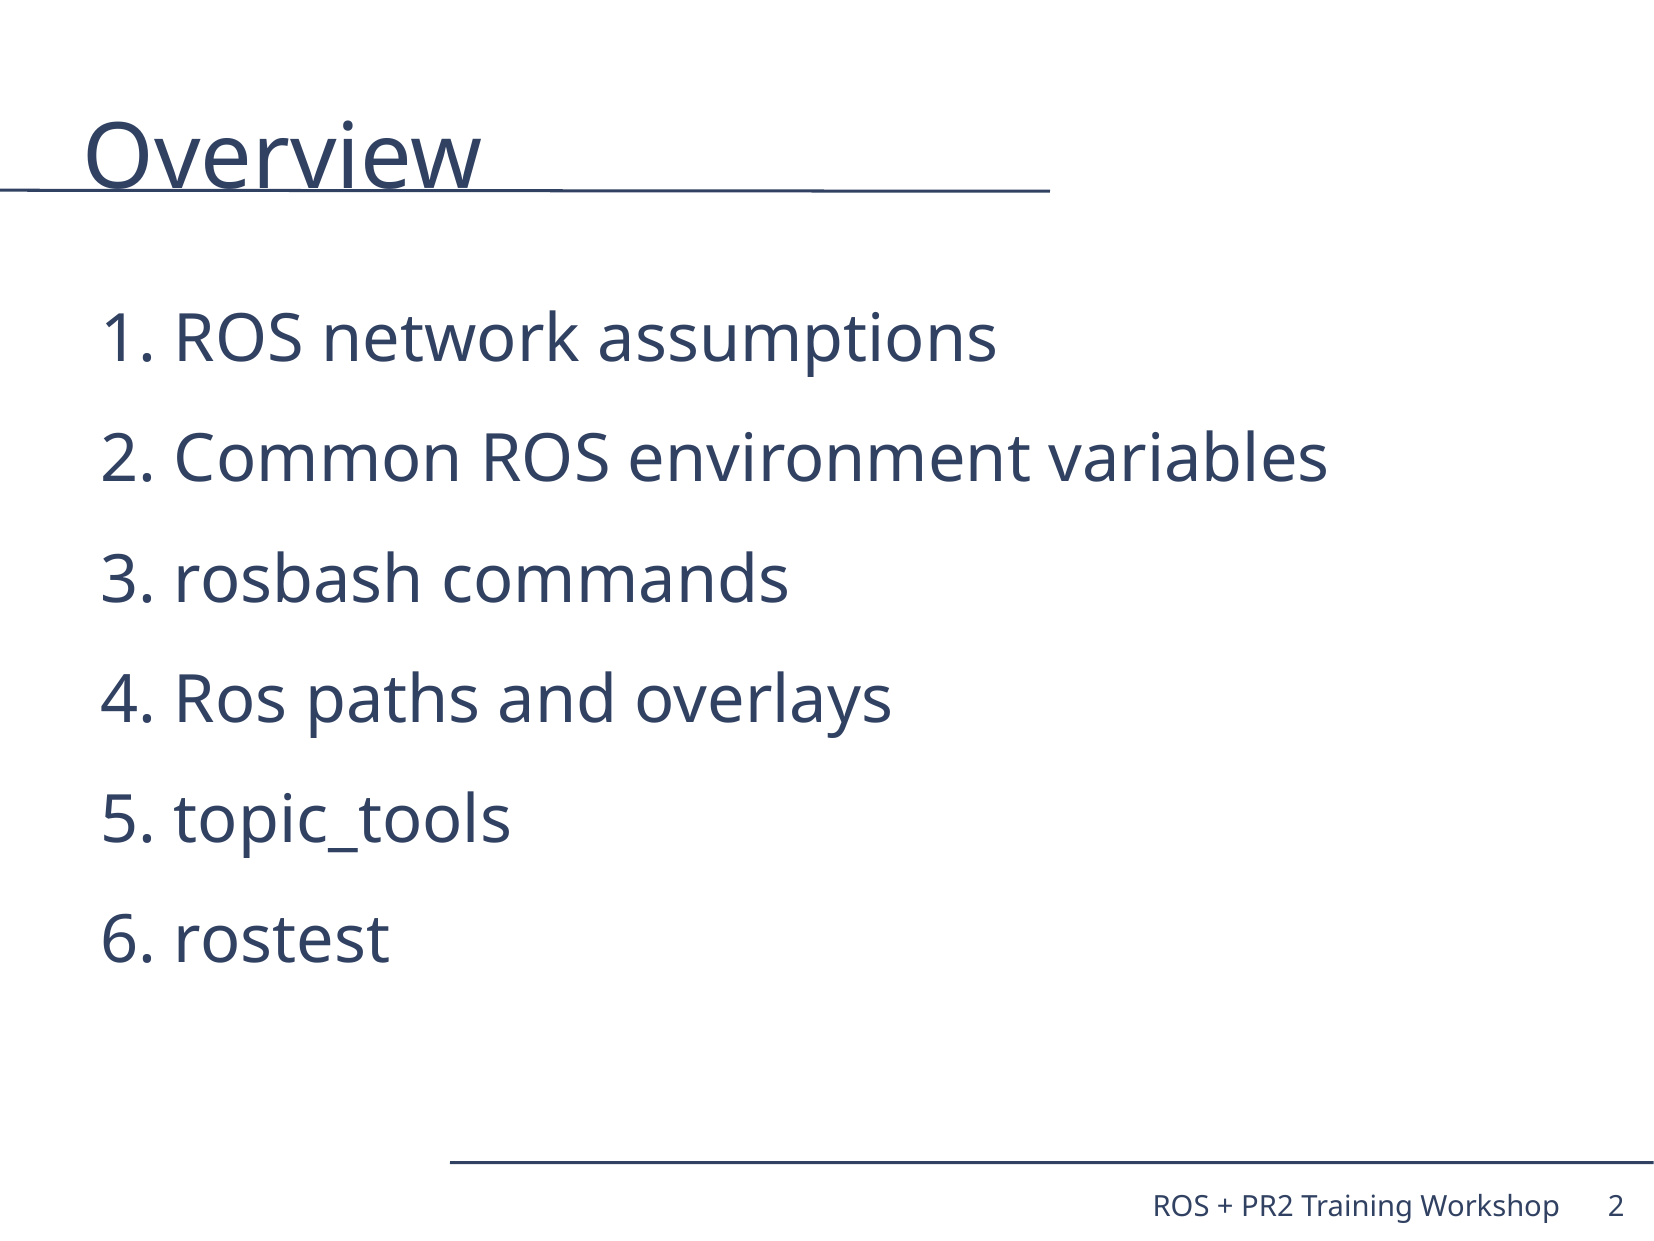

# Overview
 ROS network assumptions
 Common ROS environment variables
 rosbash commands
 Ros paths and overlays
 topic_tools
 rostest